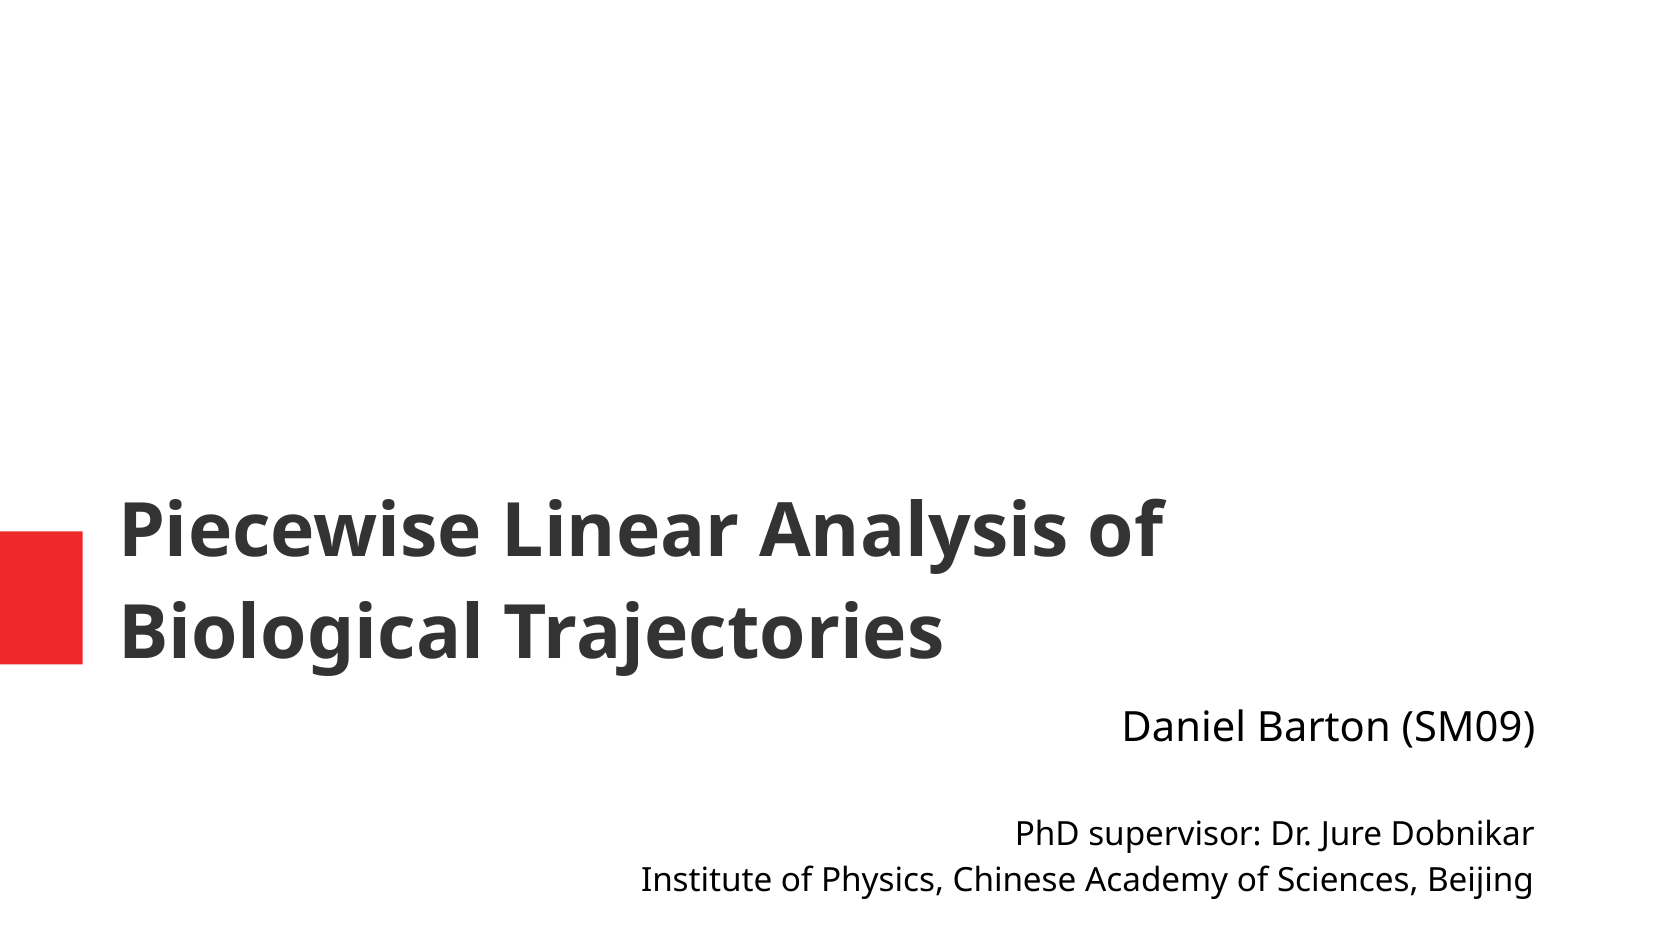

# Piecewise Linear Analysis of Biological Trajectories
Daniel Barton (SM09)
PhD supervisor: Dr. Jure Dobnikar
Institute of Physics, Chinese Academy of Sciences, Beijing